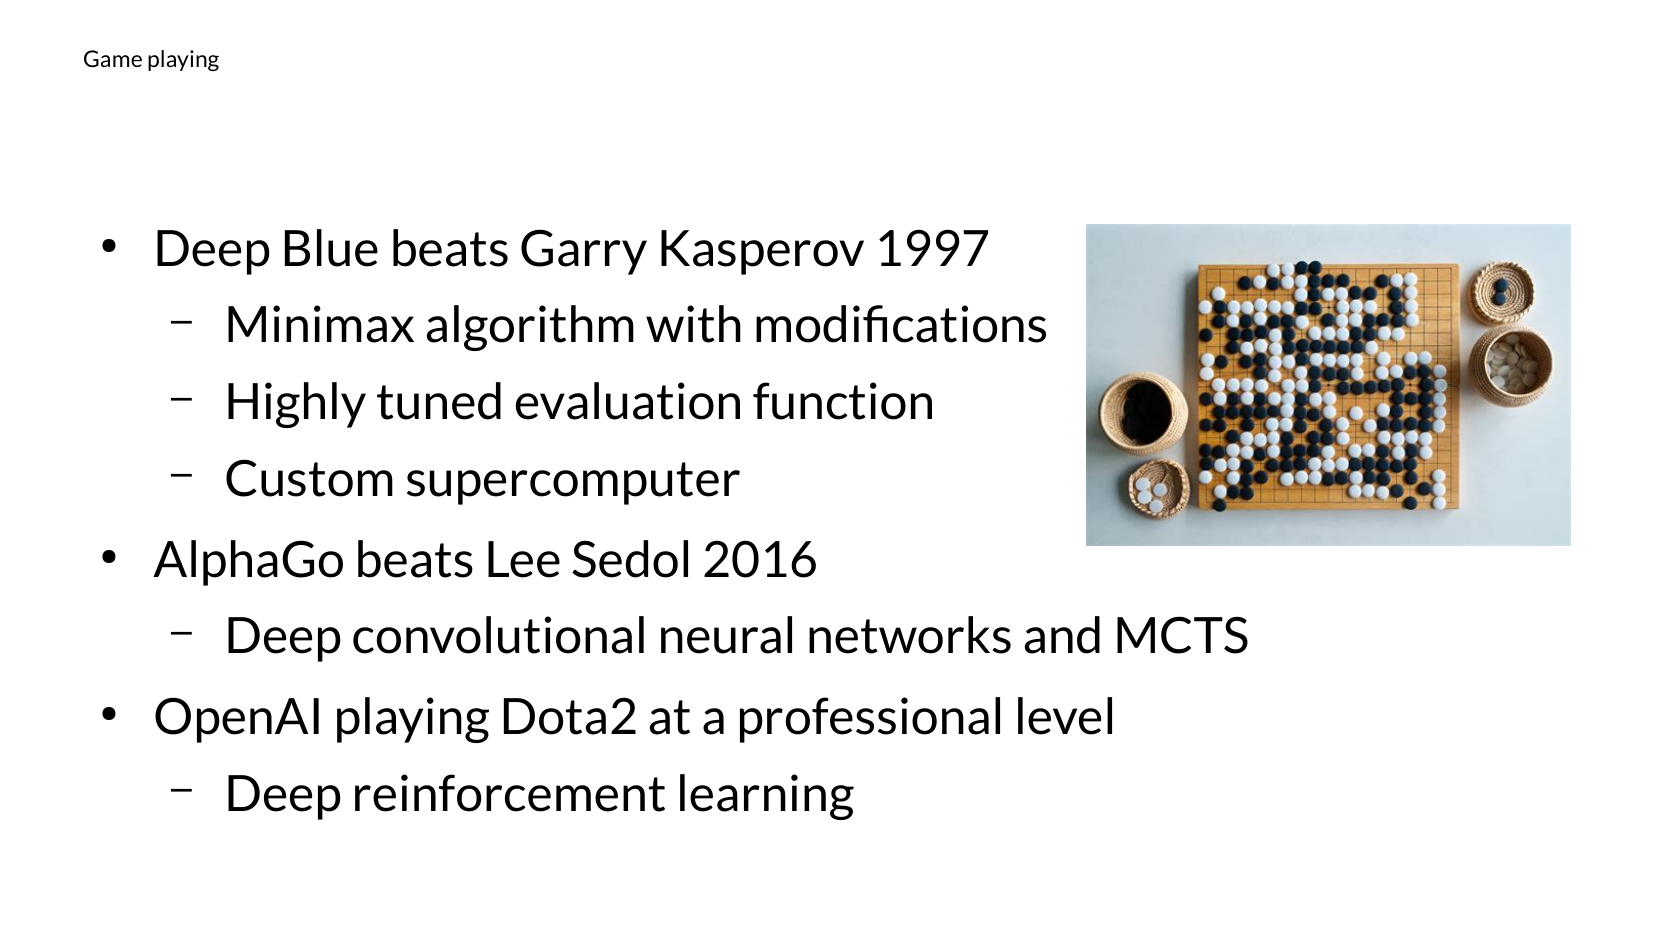

# Game playing
Deep Blue beats Garry Kasperov 1997
Minimax algorithm with modifications
Highly tuned evaluation function
Custom supercomputer
AlphaGo beats Lee Sedol 2016
Deep convolutional neural networks and MCTS
OpenAI playing Dota2 at a professional level
Deep reinforcement learning